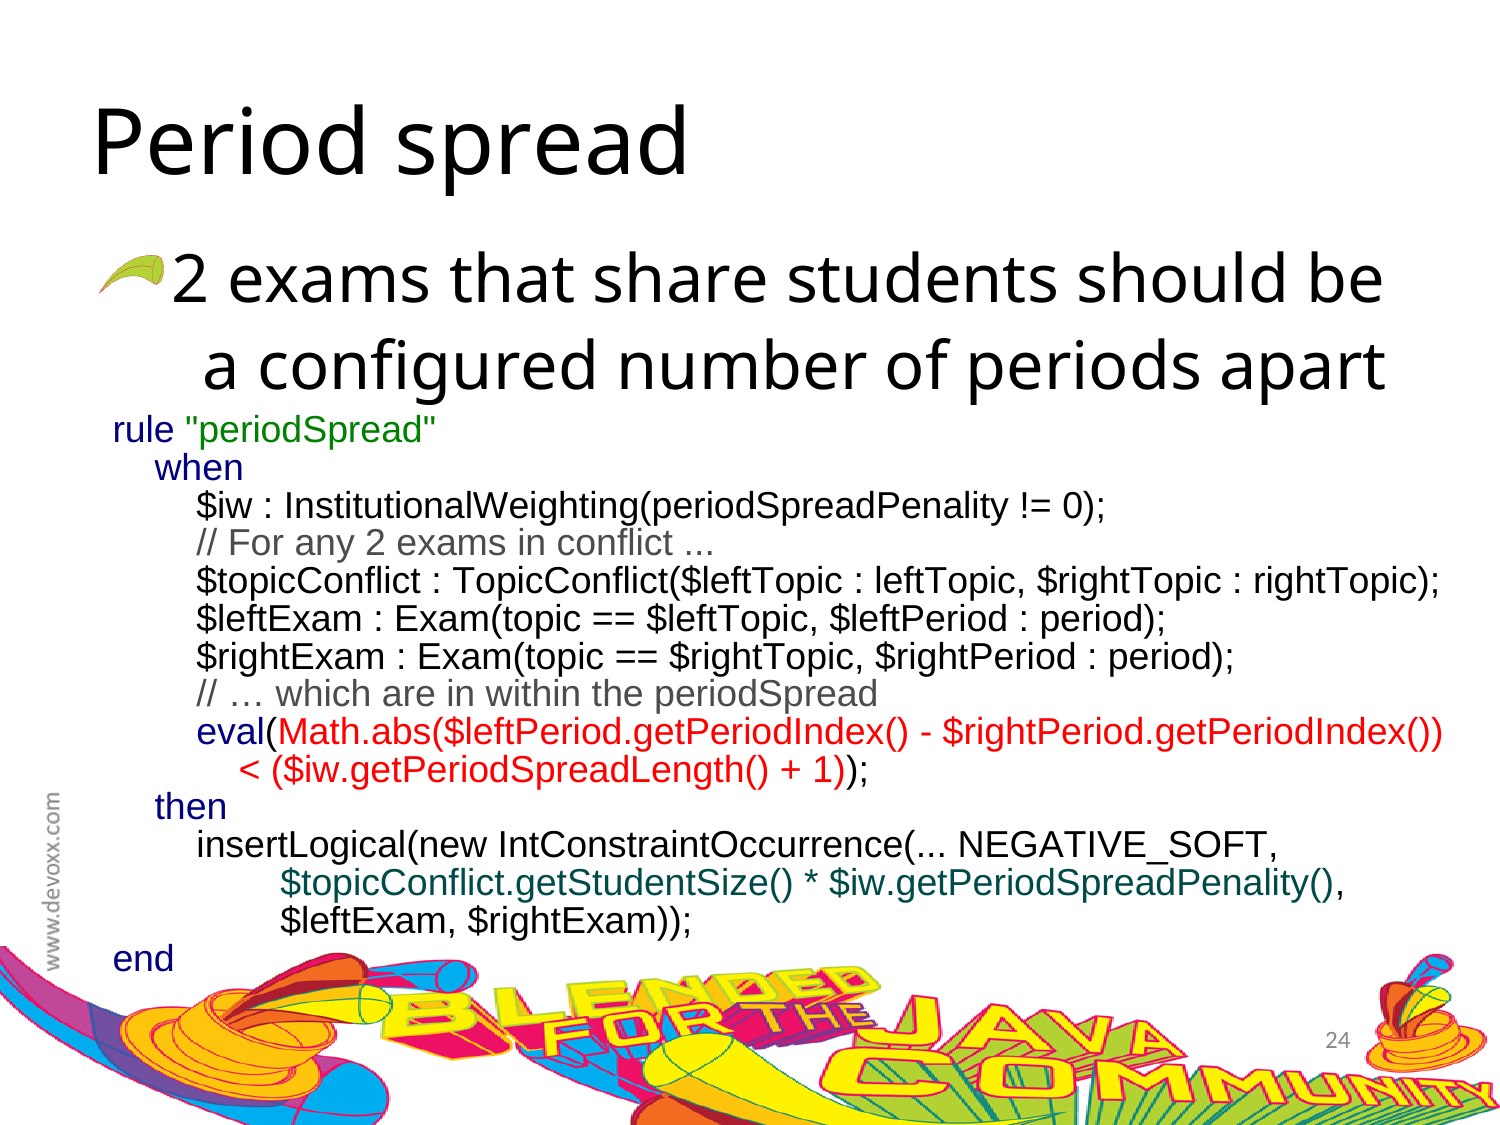

# Period spread
2 exams that share students should be a configured number of periods apart
rule "periodSpread"
 when
 $iw : InstitutionalWeighting(periodSpreadPenality != 0);
 // For any 2 exams in conflict ...
 $topicConflict : TopicConflict($leftTopic : leftTopic, $rightTopic : rightTopic);
 $leftExam : Exam(topic == $leftTopic, $leftPeriod : period);
 $rightExam : Exam(topic == $rightTopic, $rightPeriod : period);
 // … which are in within the periodSpread
 eval(Math.abs($leftPeriod.getPeriodIndex() - $rightPeriod.getPeriodIndex())
 < ($iw.getPeriodSpreadLength() + 1));
 then
 insertLogical(new IntConstraintOccurrence(... NEGATIVE_SOFT,
 $topicConflict.getStudentSize() * $iw.getPeriodSpreadPenality(),
 $leftExam, $rightExam));
end
24